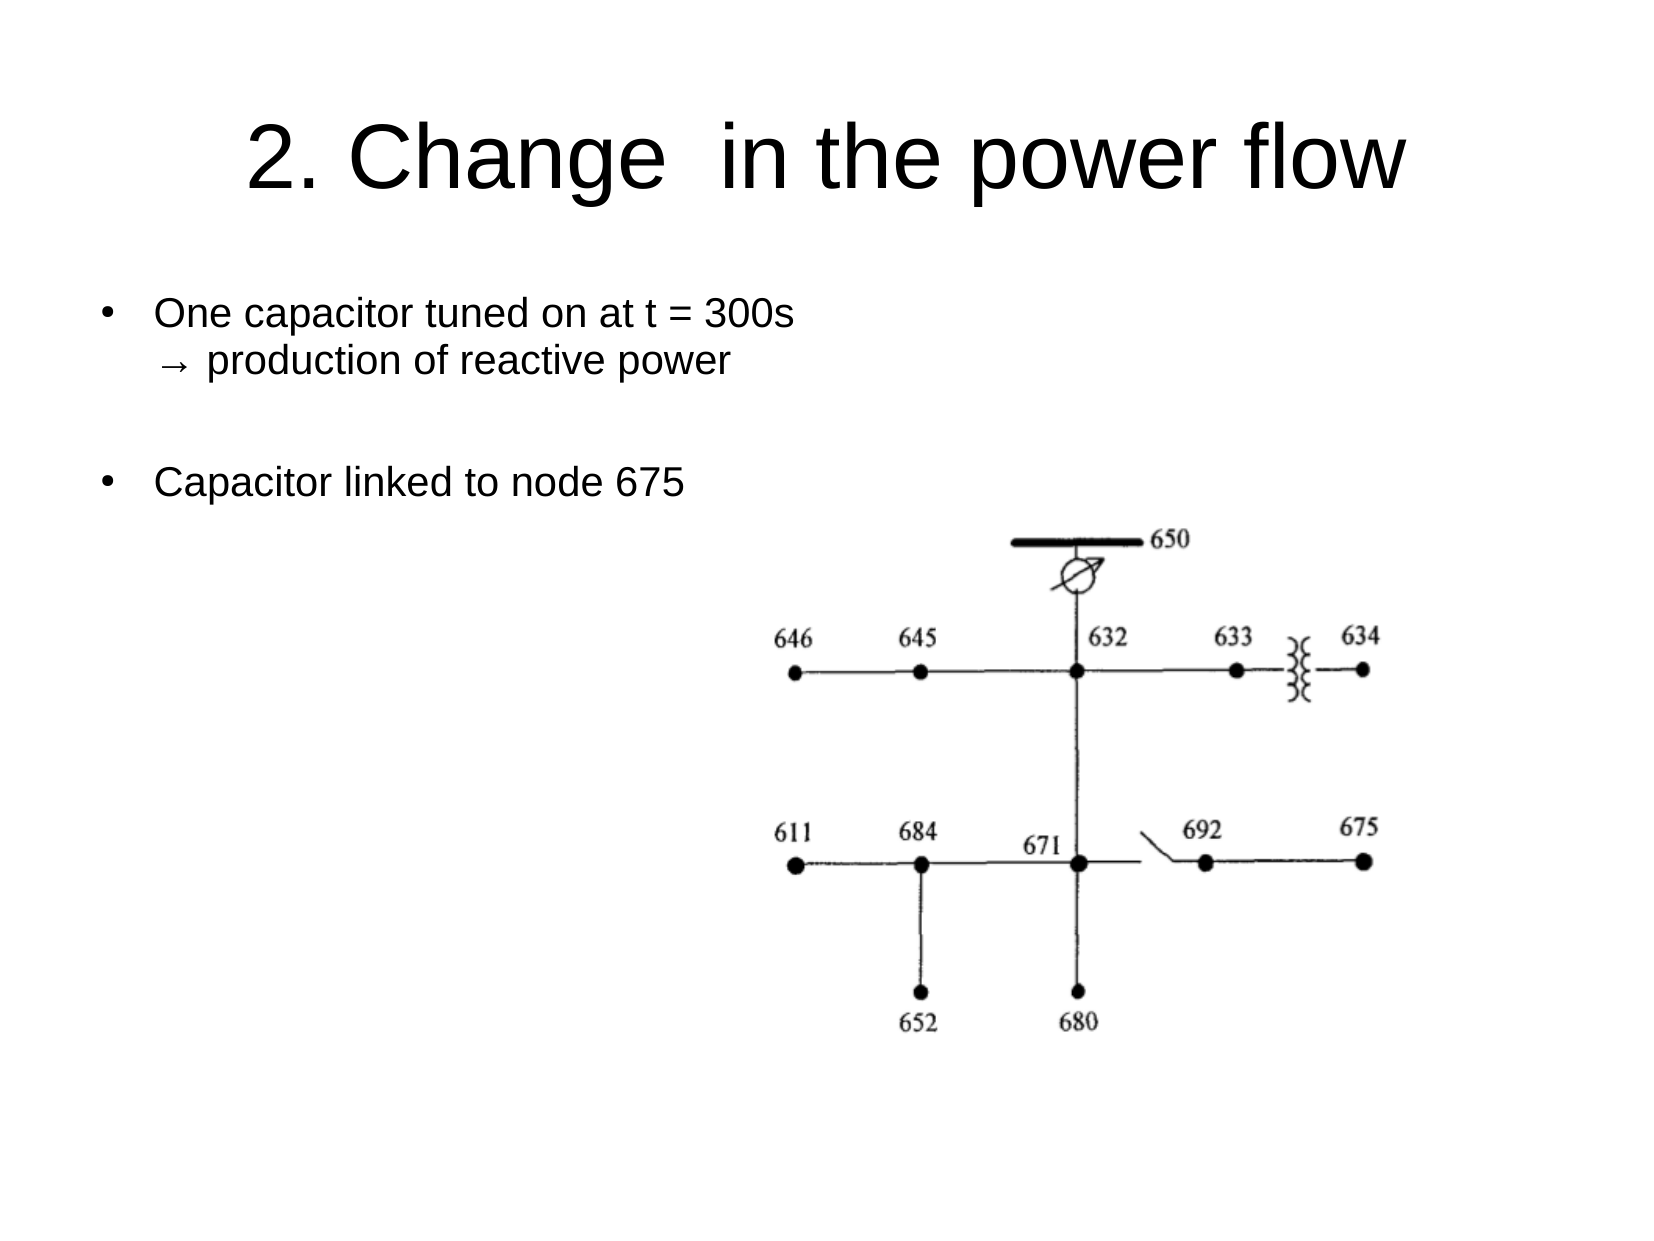

# 2. Change in the power flow
One capacitor tuned on at t = 300s
→ production of reactive power
Capacitor linked to node 675